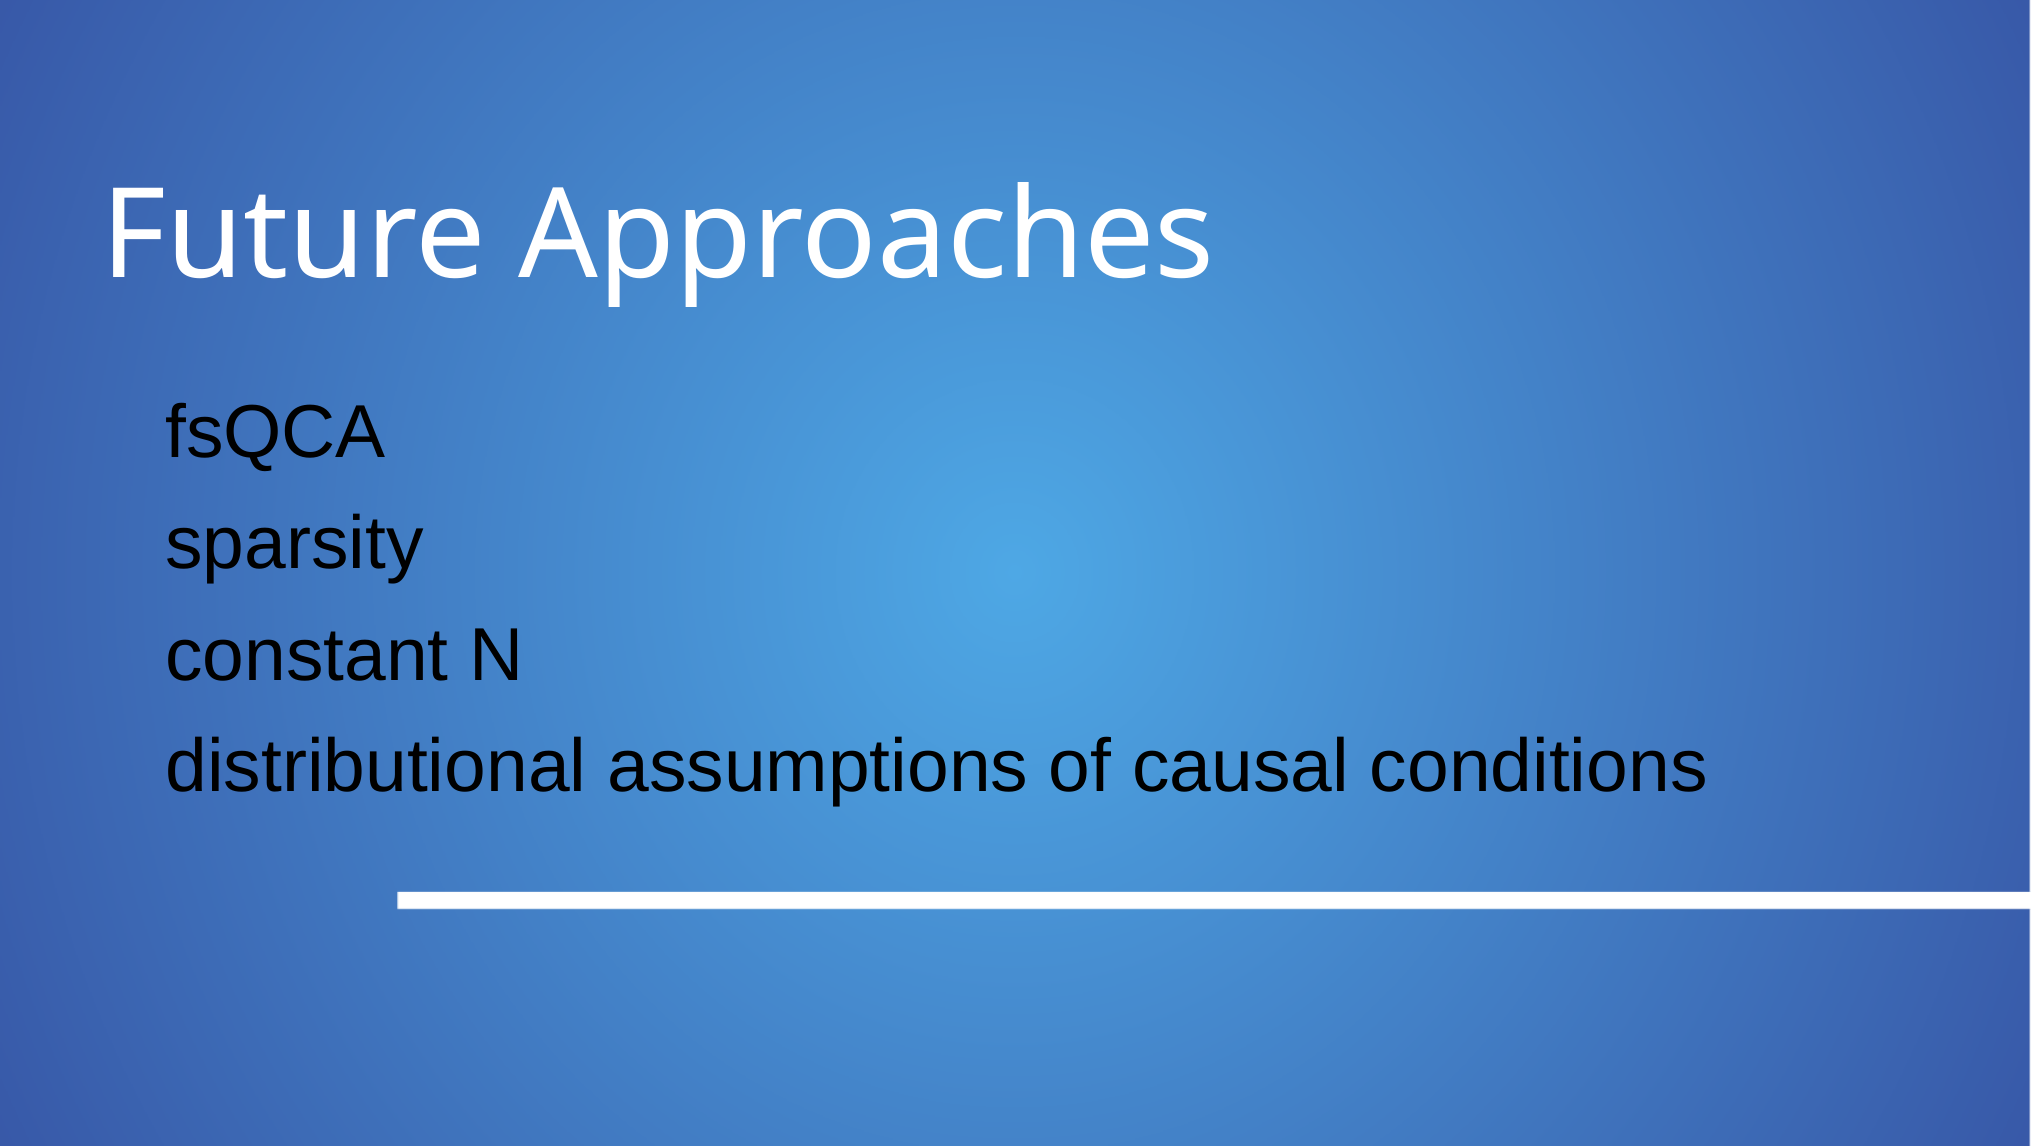

# Future Approaches
fsQCA
sparsity
constant N
distributional assumptions of causal conditions